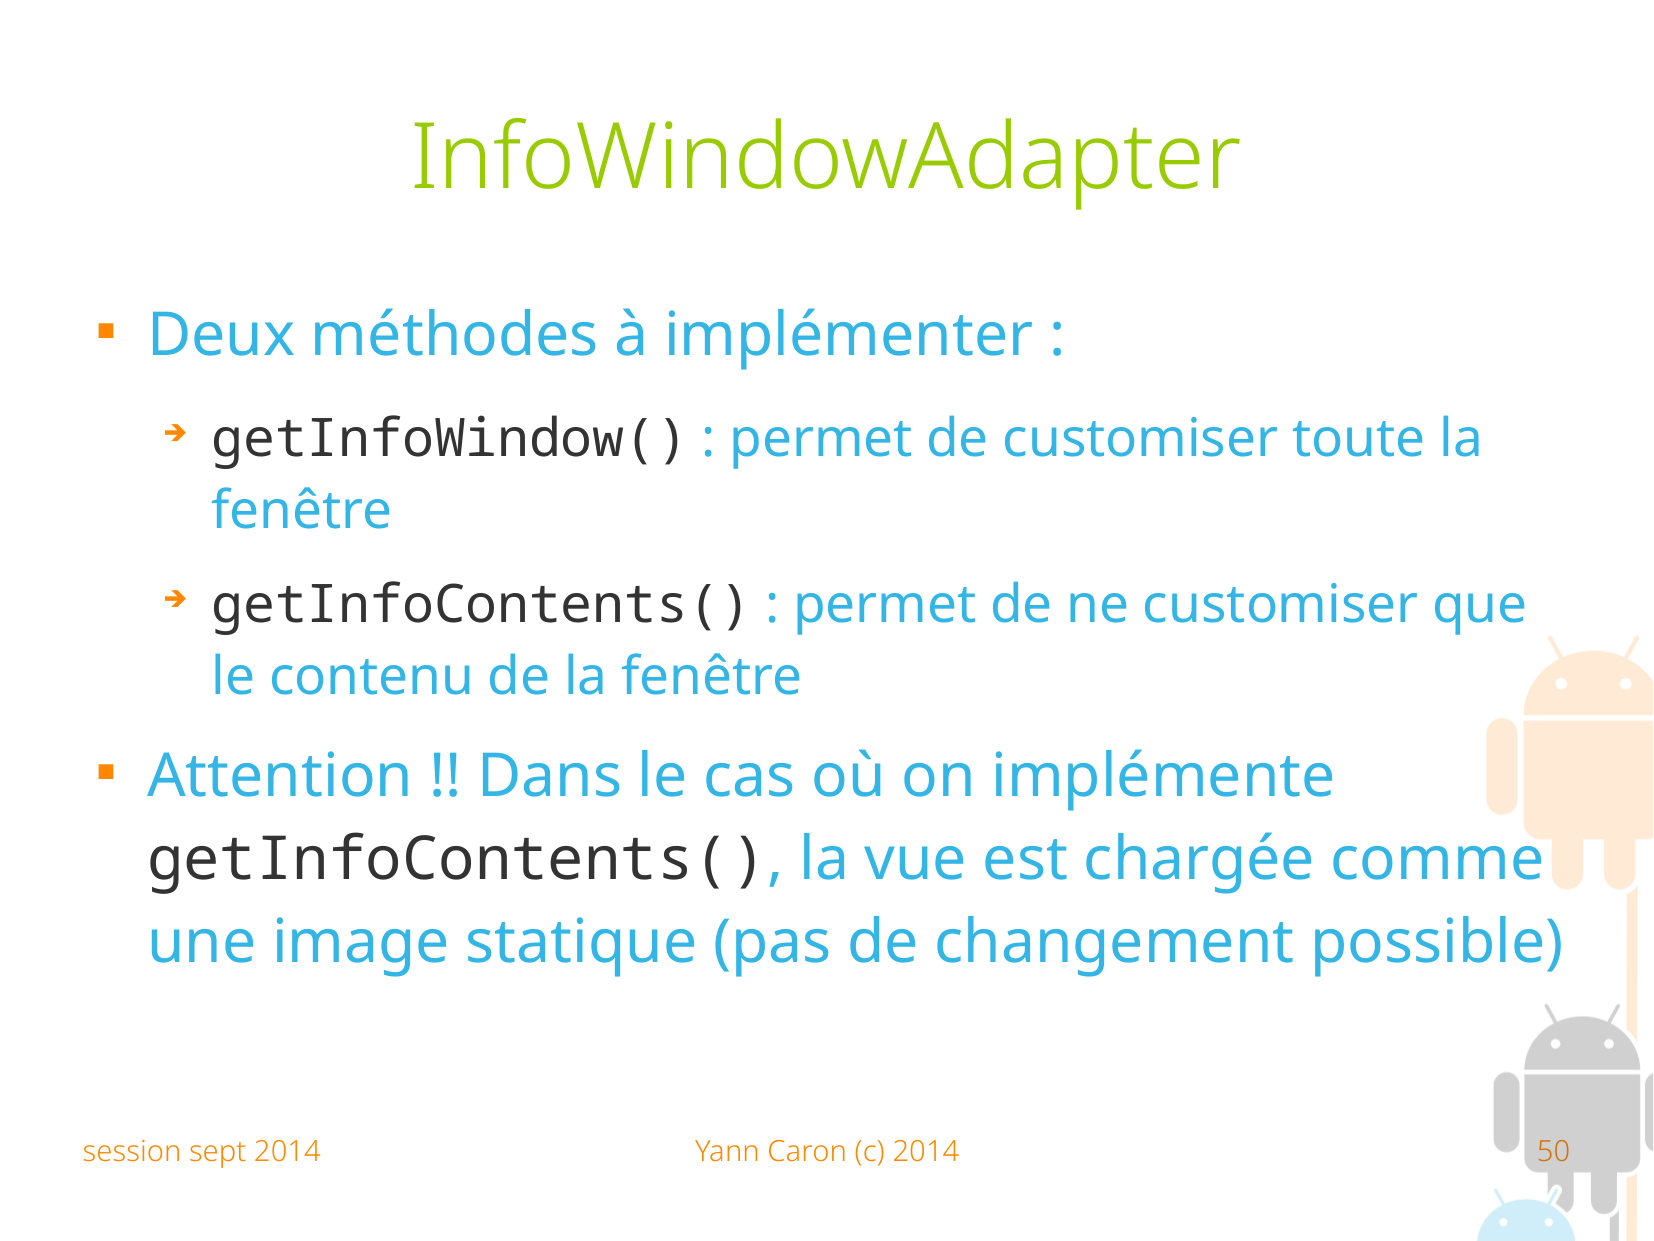

# InfoWindowAdapter
Deux méthodes à implémenter :
getInfoWindow() : permet de customiser toute la fenêtre
getInfoContents() : permet de ne customiser que le contenu de la fenêtre
Attention !! Dans le cas où on implémente getInfoContents(), la vue est chargée comme une image statique (pas de changement possible)
session sept 2014
Yann Caron (c) 2014
50